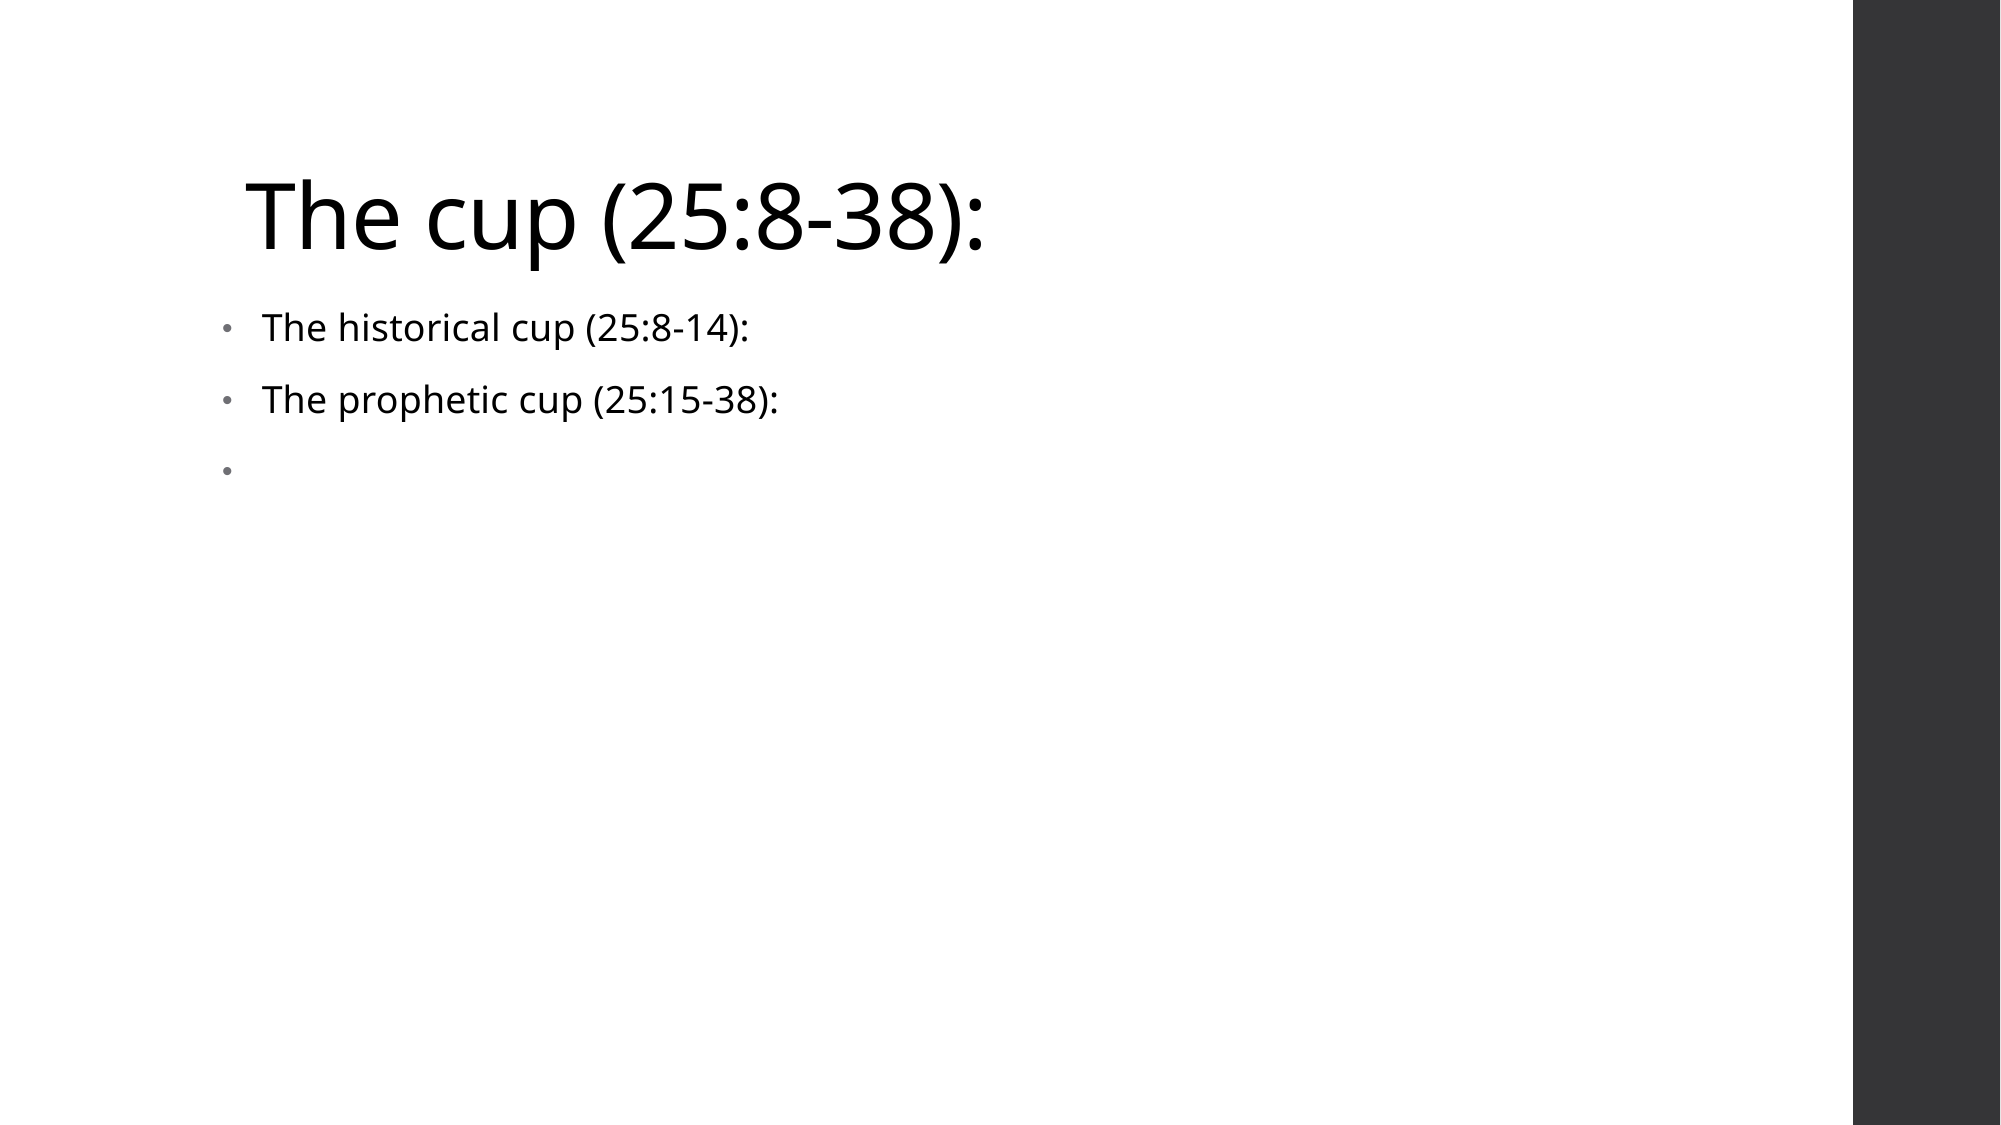

# The cup (25:8-38):
 The historical cup (25:8-14):
 The prophetic cup (25:15-38):